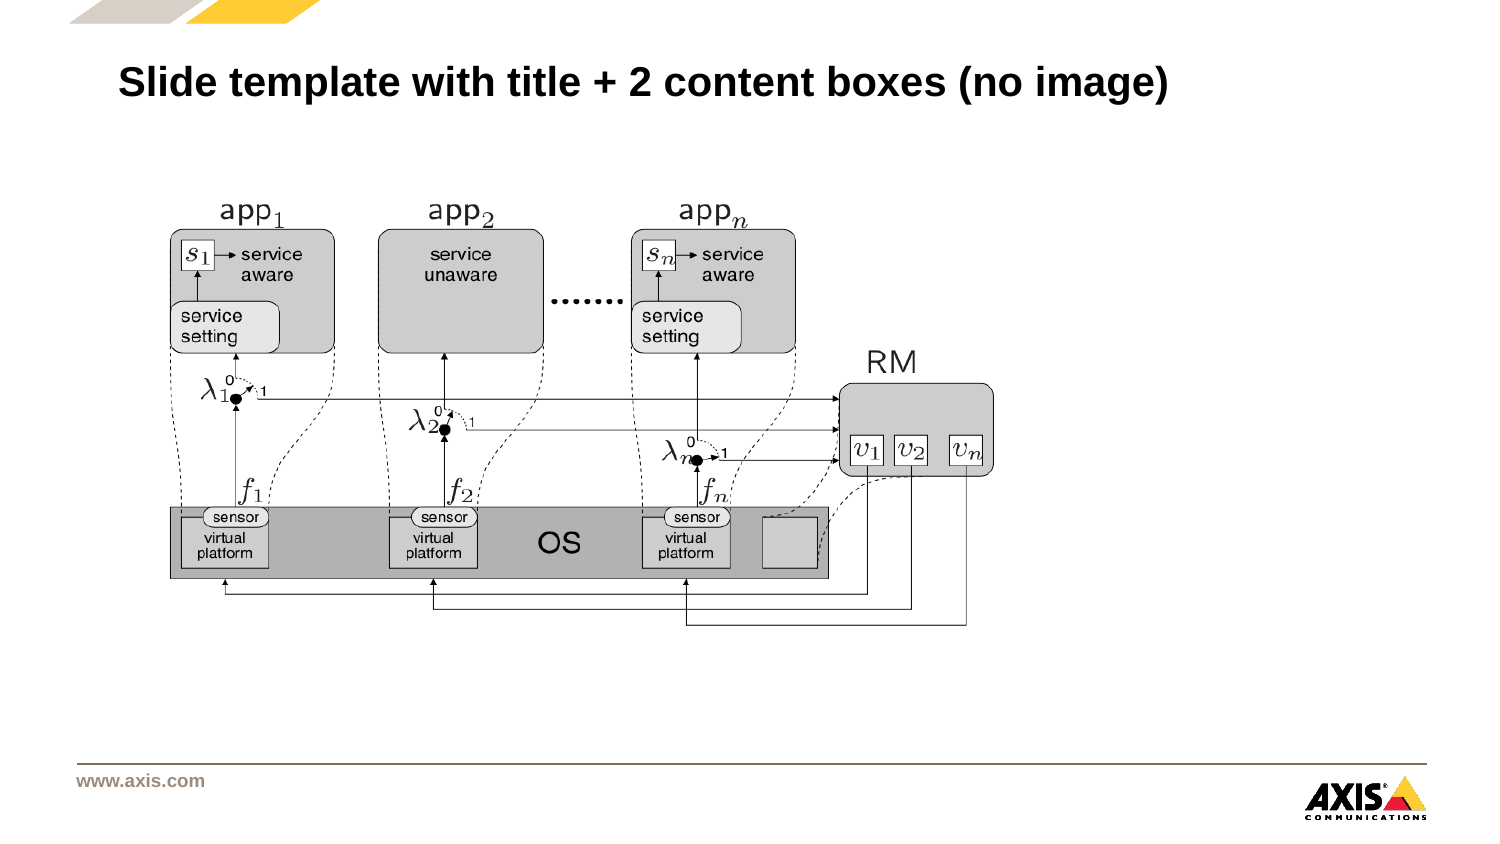

# Slide template with title + 2 content boxes (no image)